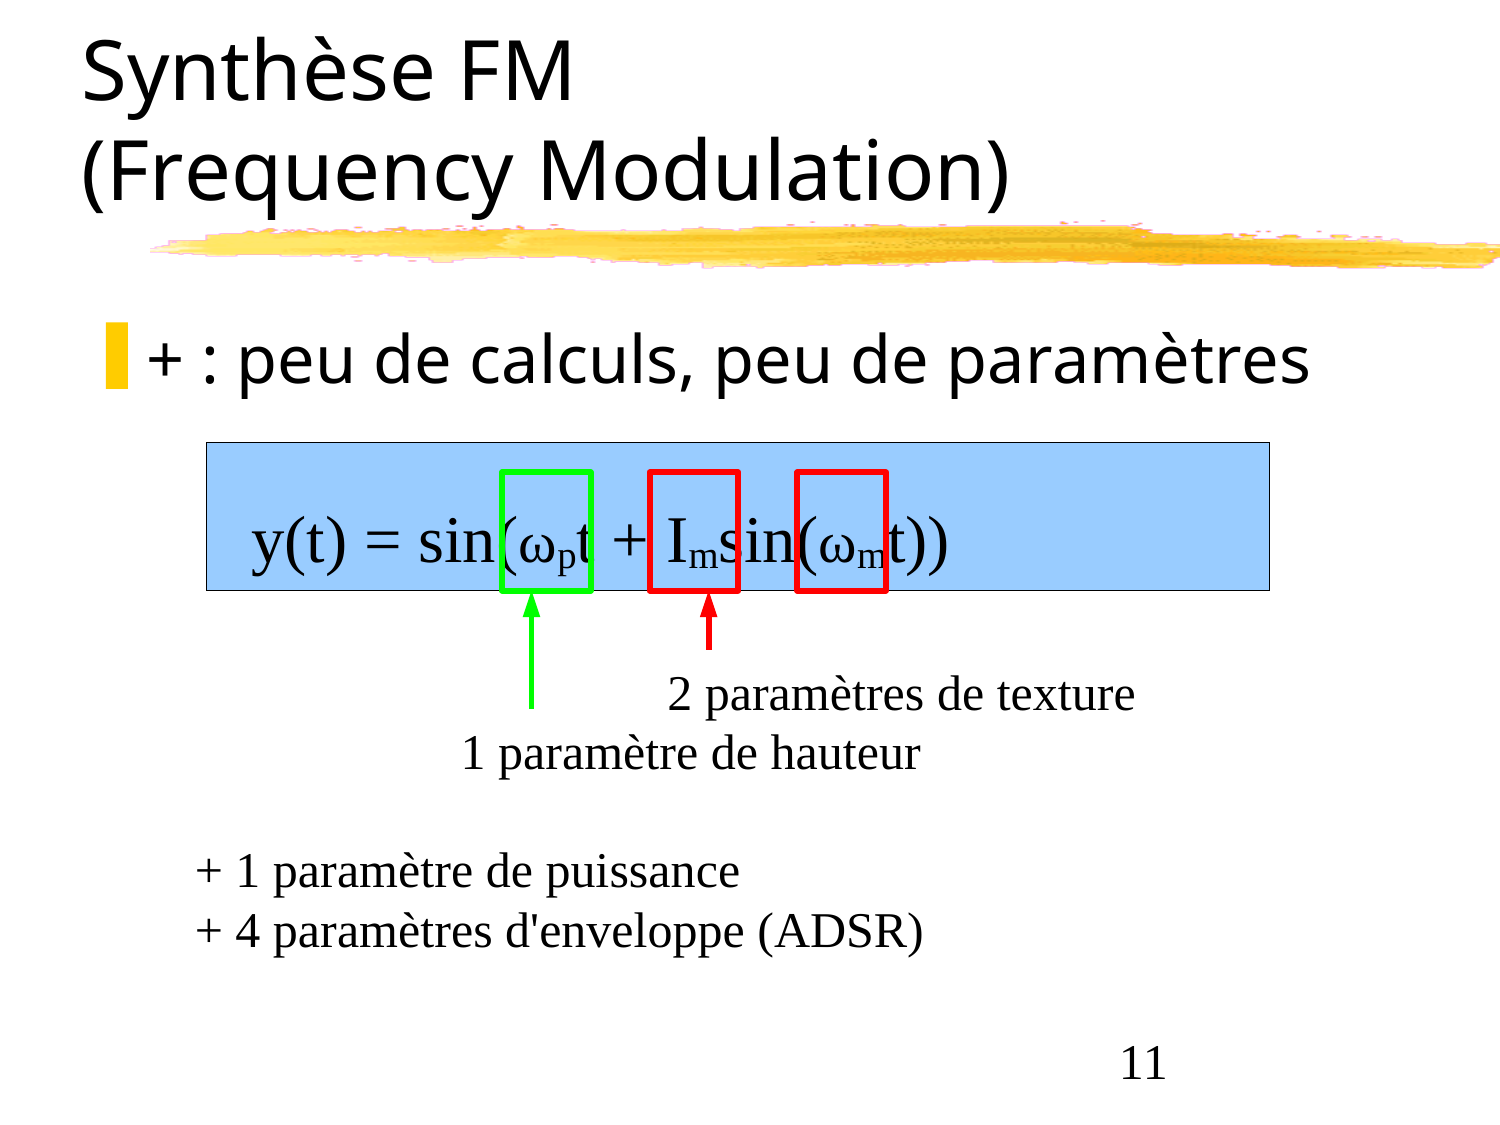

# Synthèse FM (Frequency Modulation)
+ : peu de calculs, peu de paramètres
y(t) = sin(ωpt + Imsin(ωmt))
2 paramètres de texture
1 paramètre de hauteur
+ 1 paramètre de puissance
+ 4 paramètres d'enveloppe (ADSR)
11